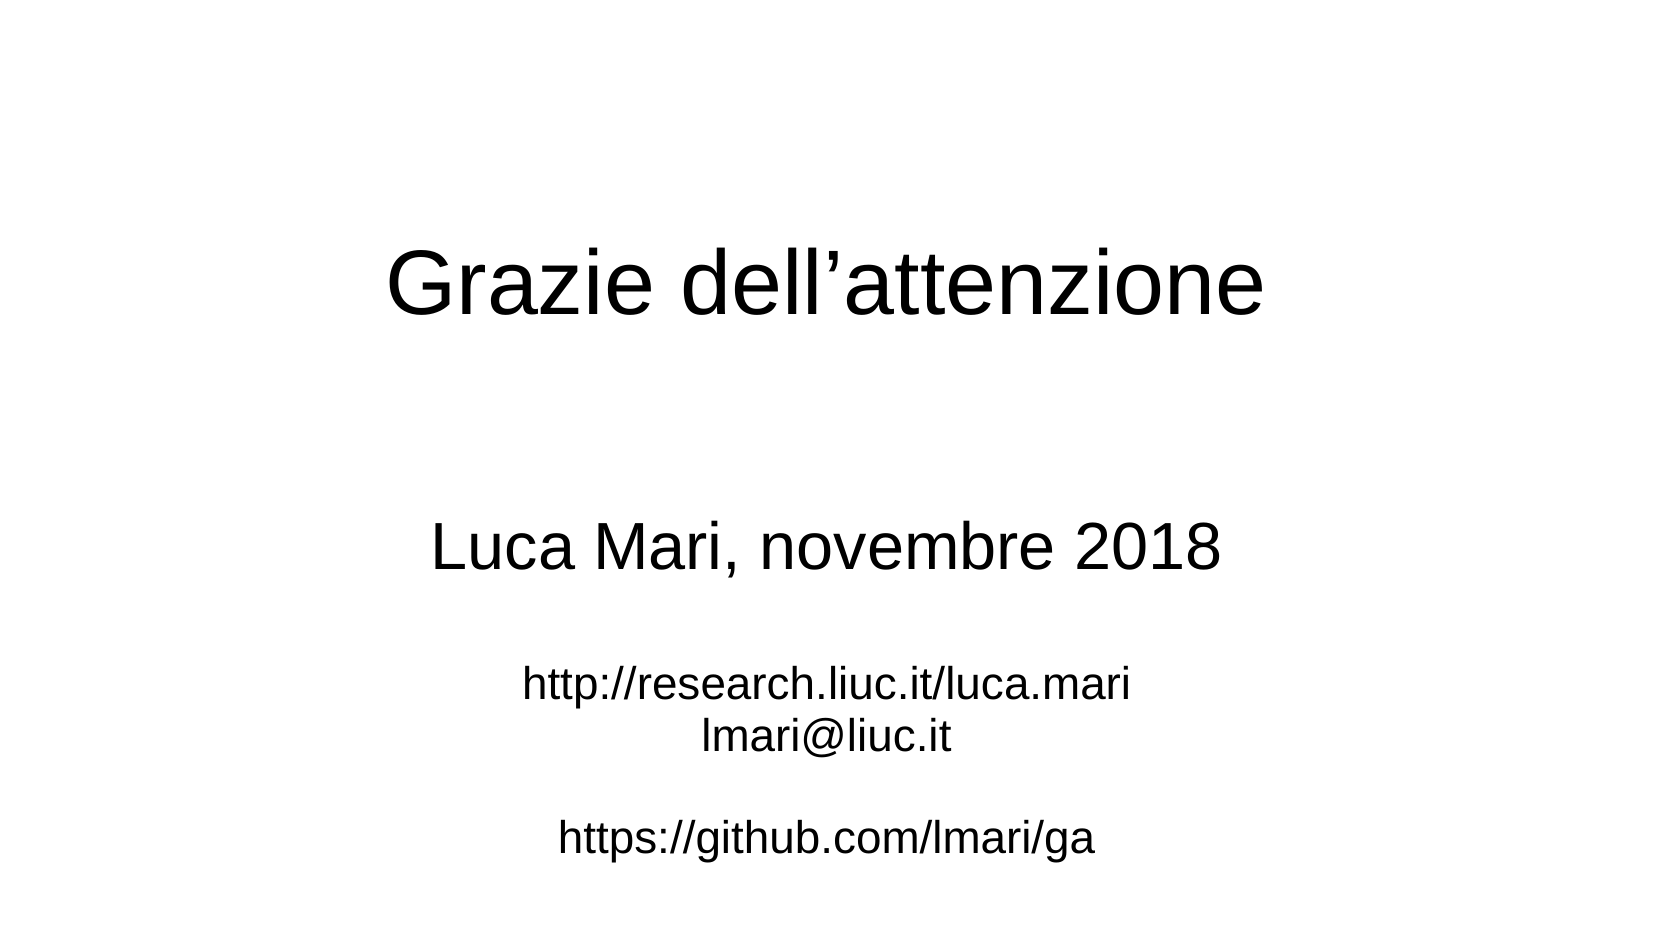

# Grazie dell’attenzione
Luca Mari, novembre 2018
http://research.liuc.it/luca.mari
lmari@liuc.it
https://github.com/lmari/ga